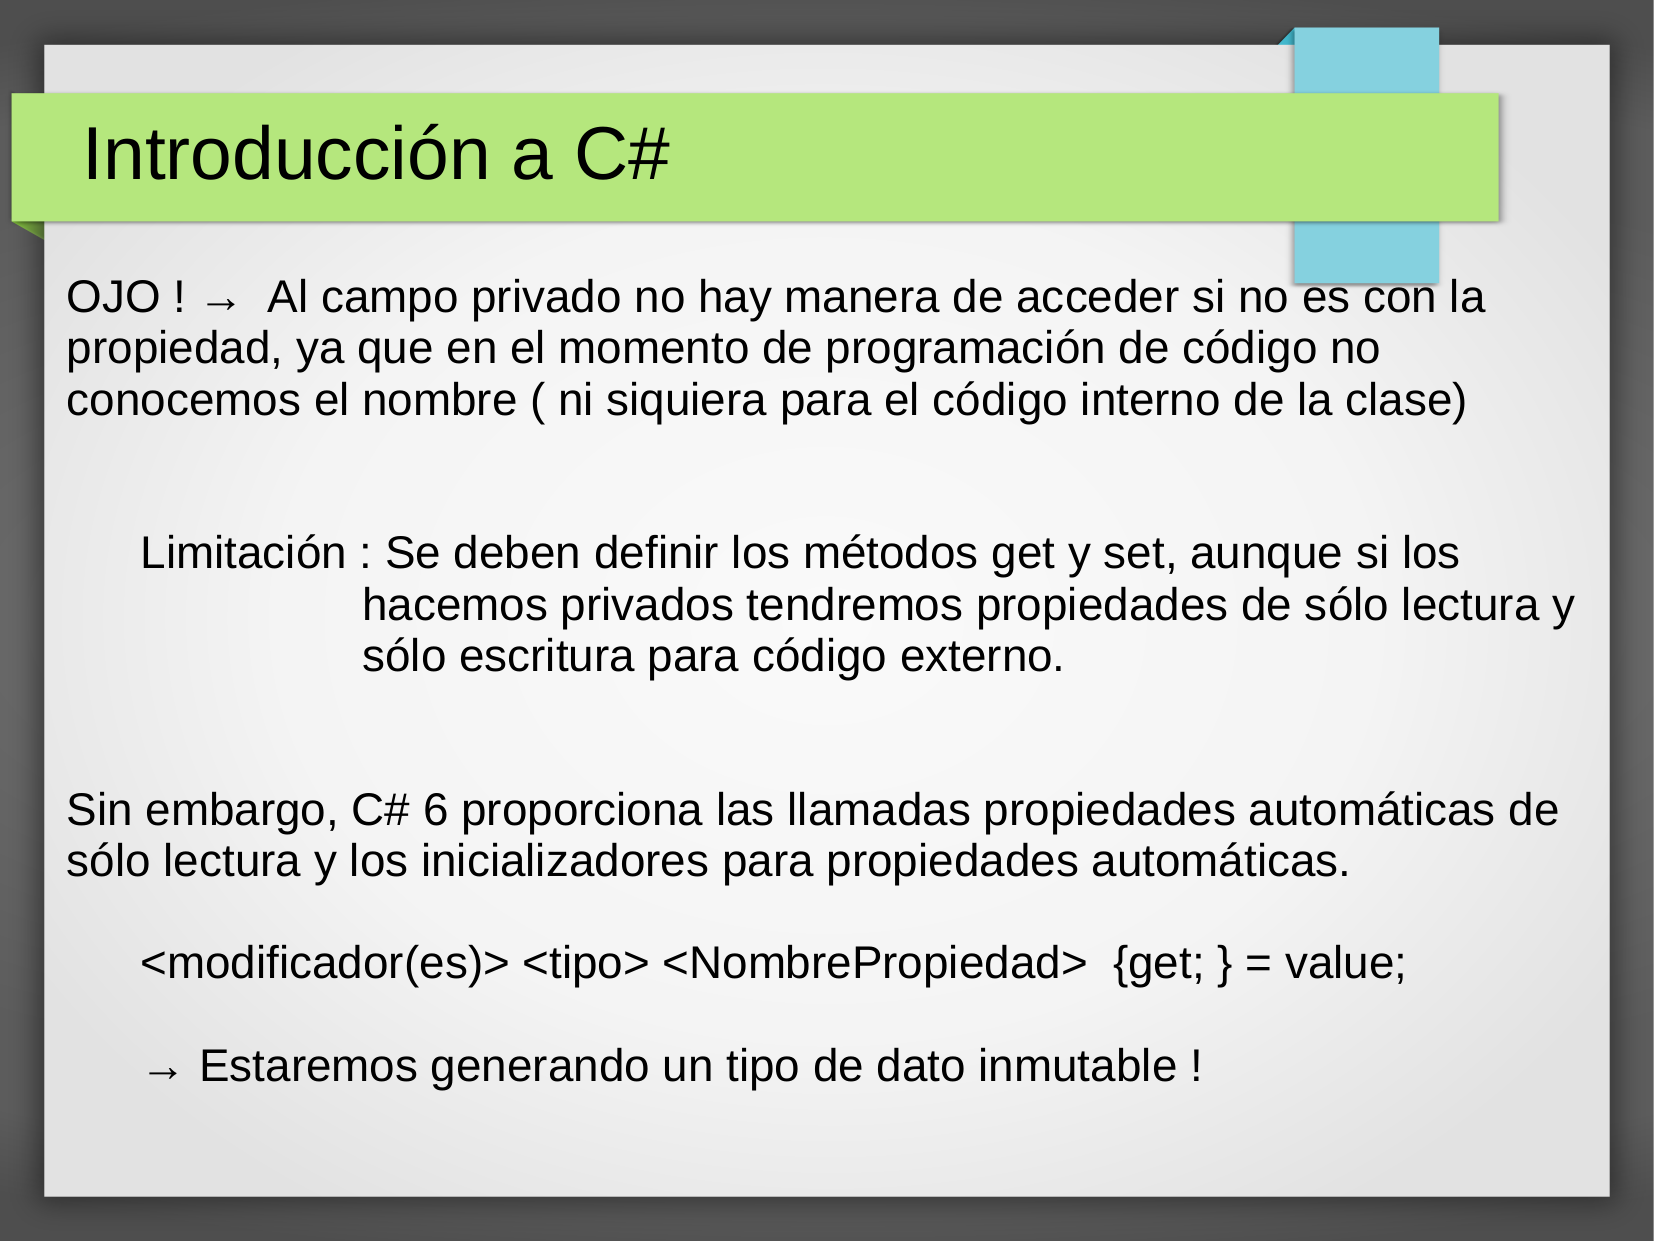

# Introducción a C#
OJO ! → Al campo privado no hay manera de acceder si no es con la propiedad, ya que en el momento de programación de código no conocemos el nombre ( ni siquiera para el código interno de la clase)
	Limitación : Se deben definir los métodos get y set, aunque si los 					hacemos privados tendremos propiedades de sólo lectura y 				sólo escritura para código externo.
Sin embargo, C# 6 proporciona las llamadas propiedades automáticas de sólo lectura y los inicializadores para propiedades automáticas.
	<modificador(es)> <tipo> <NombrePropiedad> {get; } = value;
	→ Estaremos generando un tipo de dato inmutable !